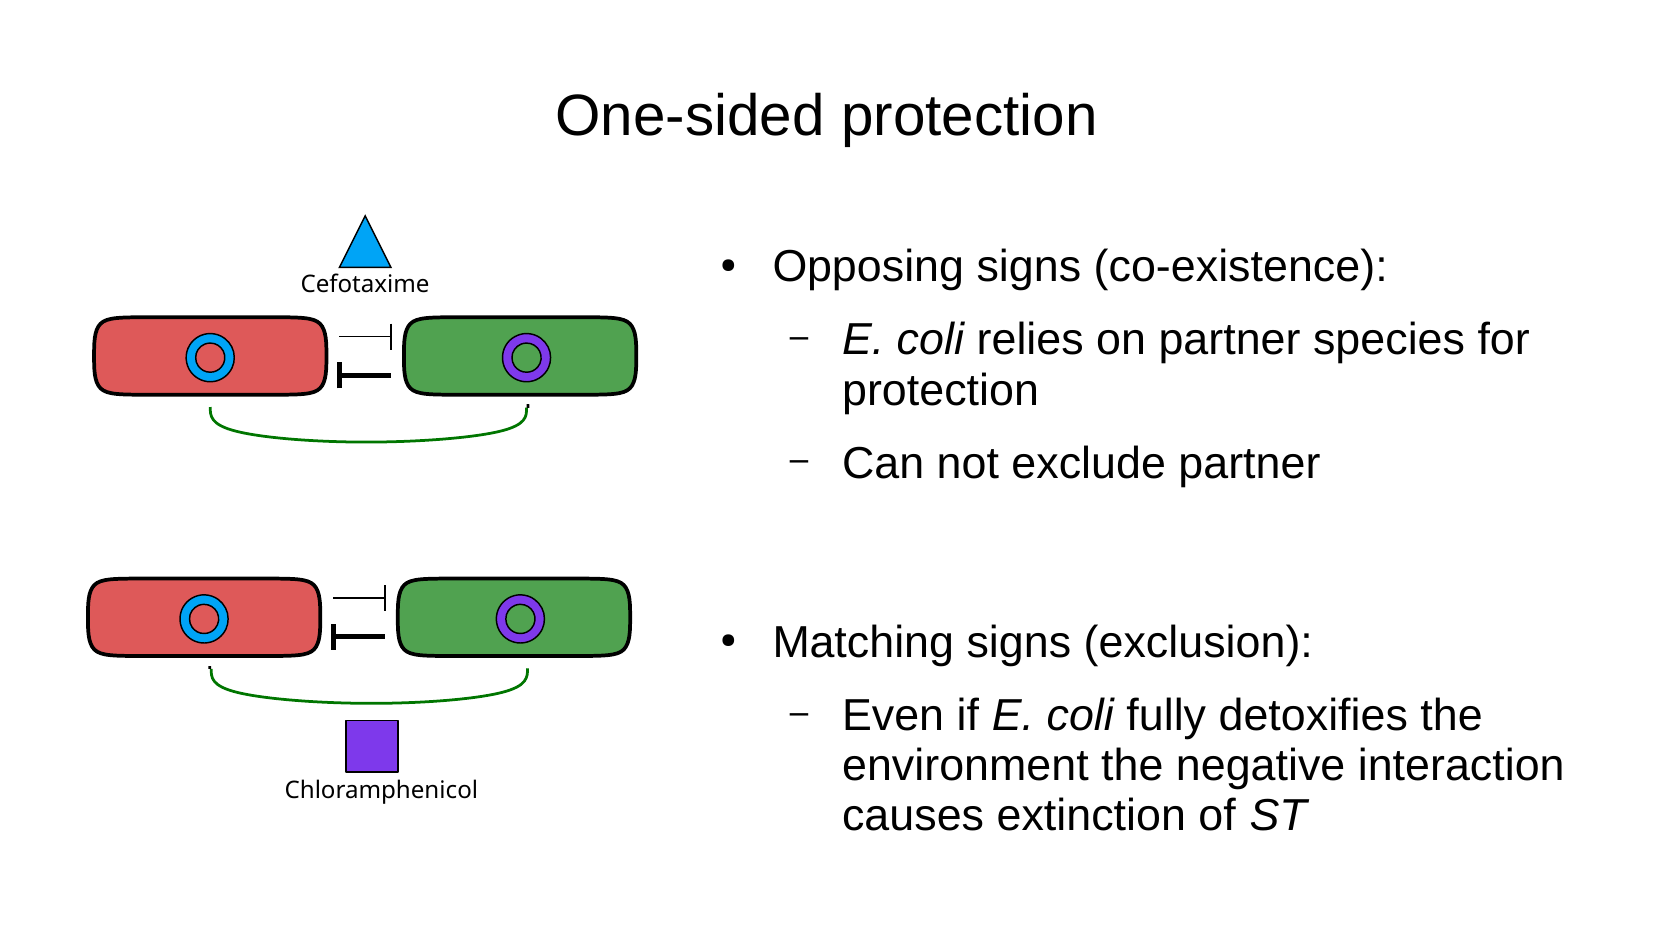

# One-sided protection
Opposing signs (co-existence):
E. coli relies on partner species for protection
Can not exclude partner
Matching signs (exclusion):
Even if E. coli fully detoxifies the environment the negative interaction causes extinction of ST